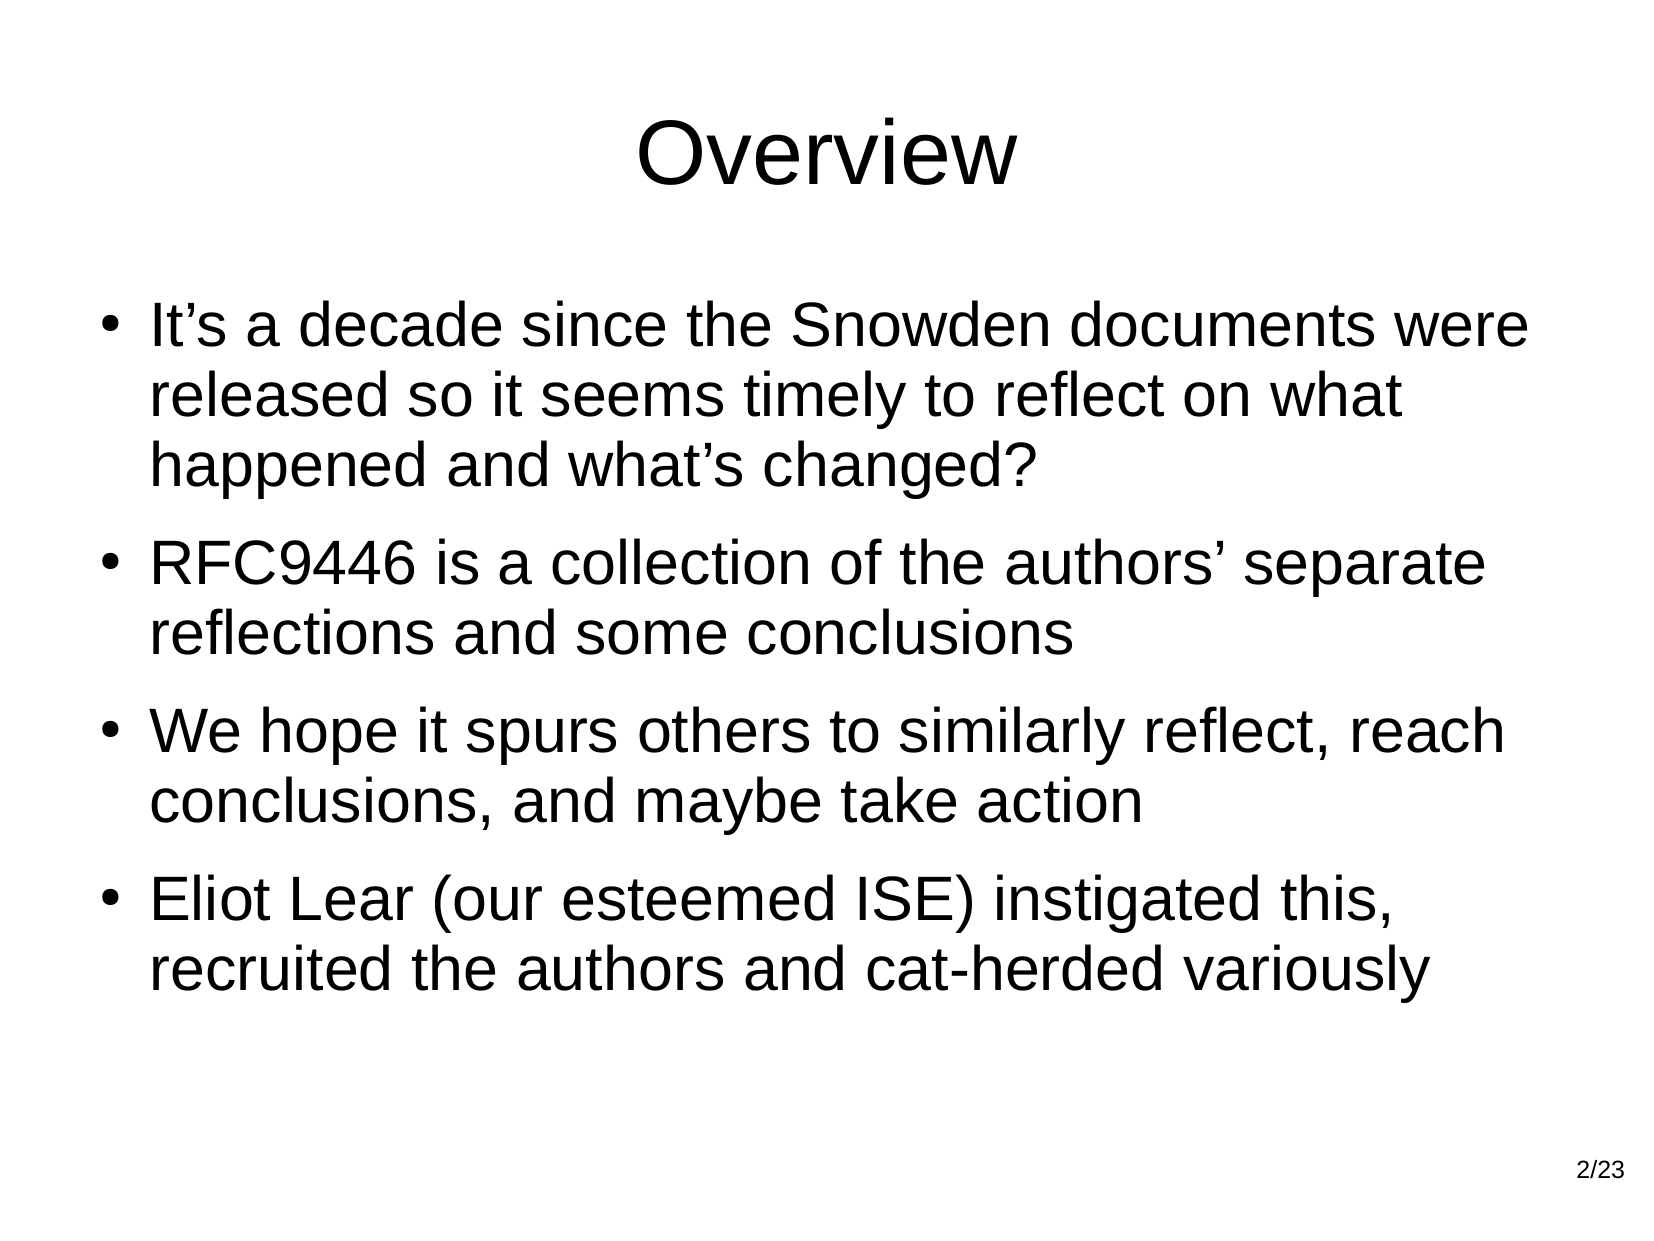

# Overview
It’s a decade since the Snowden documents were released so it seems timely to reflect on what happened and what’s changed?
RFC9446 is a collection of the authors’ separate reflections and some conclusions
We hope it spurs others to similarly reflect, reach conclusions, and maybe take action
Eliot Lear (our esteemed ISE) instigated this, recruited the authors and cat-herded variously